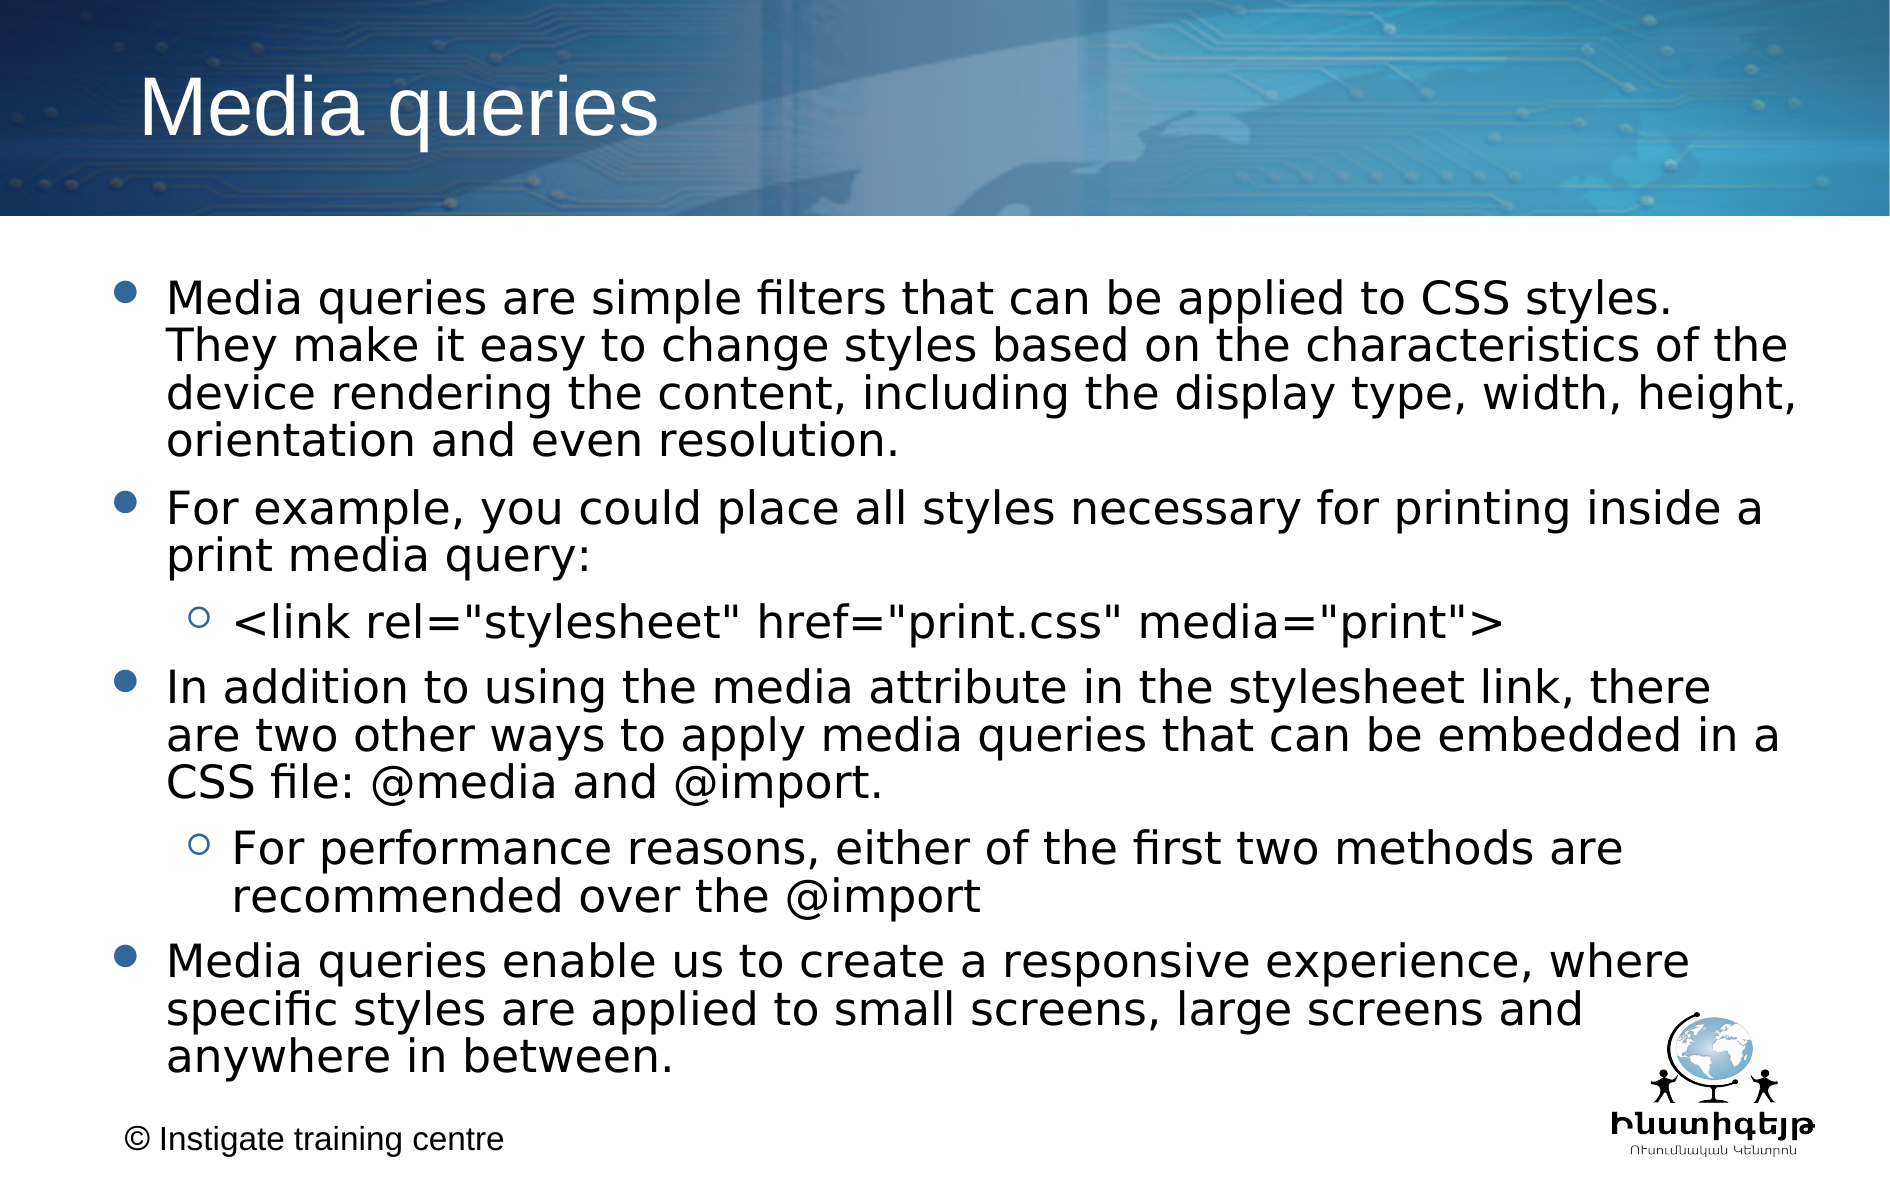

Media queries
# Media queries are simple filters that can be applied to CSS styles. They make it easy to change styles based on the characteristics of the device rendering the content, including the display type, width, height, orientation and even resolution.
For example, you could place all styles necessary for printing inside a print media query:
<link rel="stylesheet" href="print.css" media="print">
In addition to using the media attribute in the stylesheet link, there are two other ways to apply media queries that can be embedded in a CSS file: @media and @import.
For performance reasons, either of the first two methods are recommended over the @import
Media queries enable us to create a responsive experience, where specific styles are applied to small screens, large screens and anywhere in between.